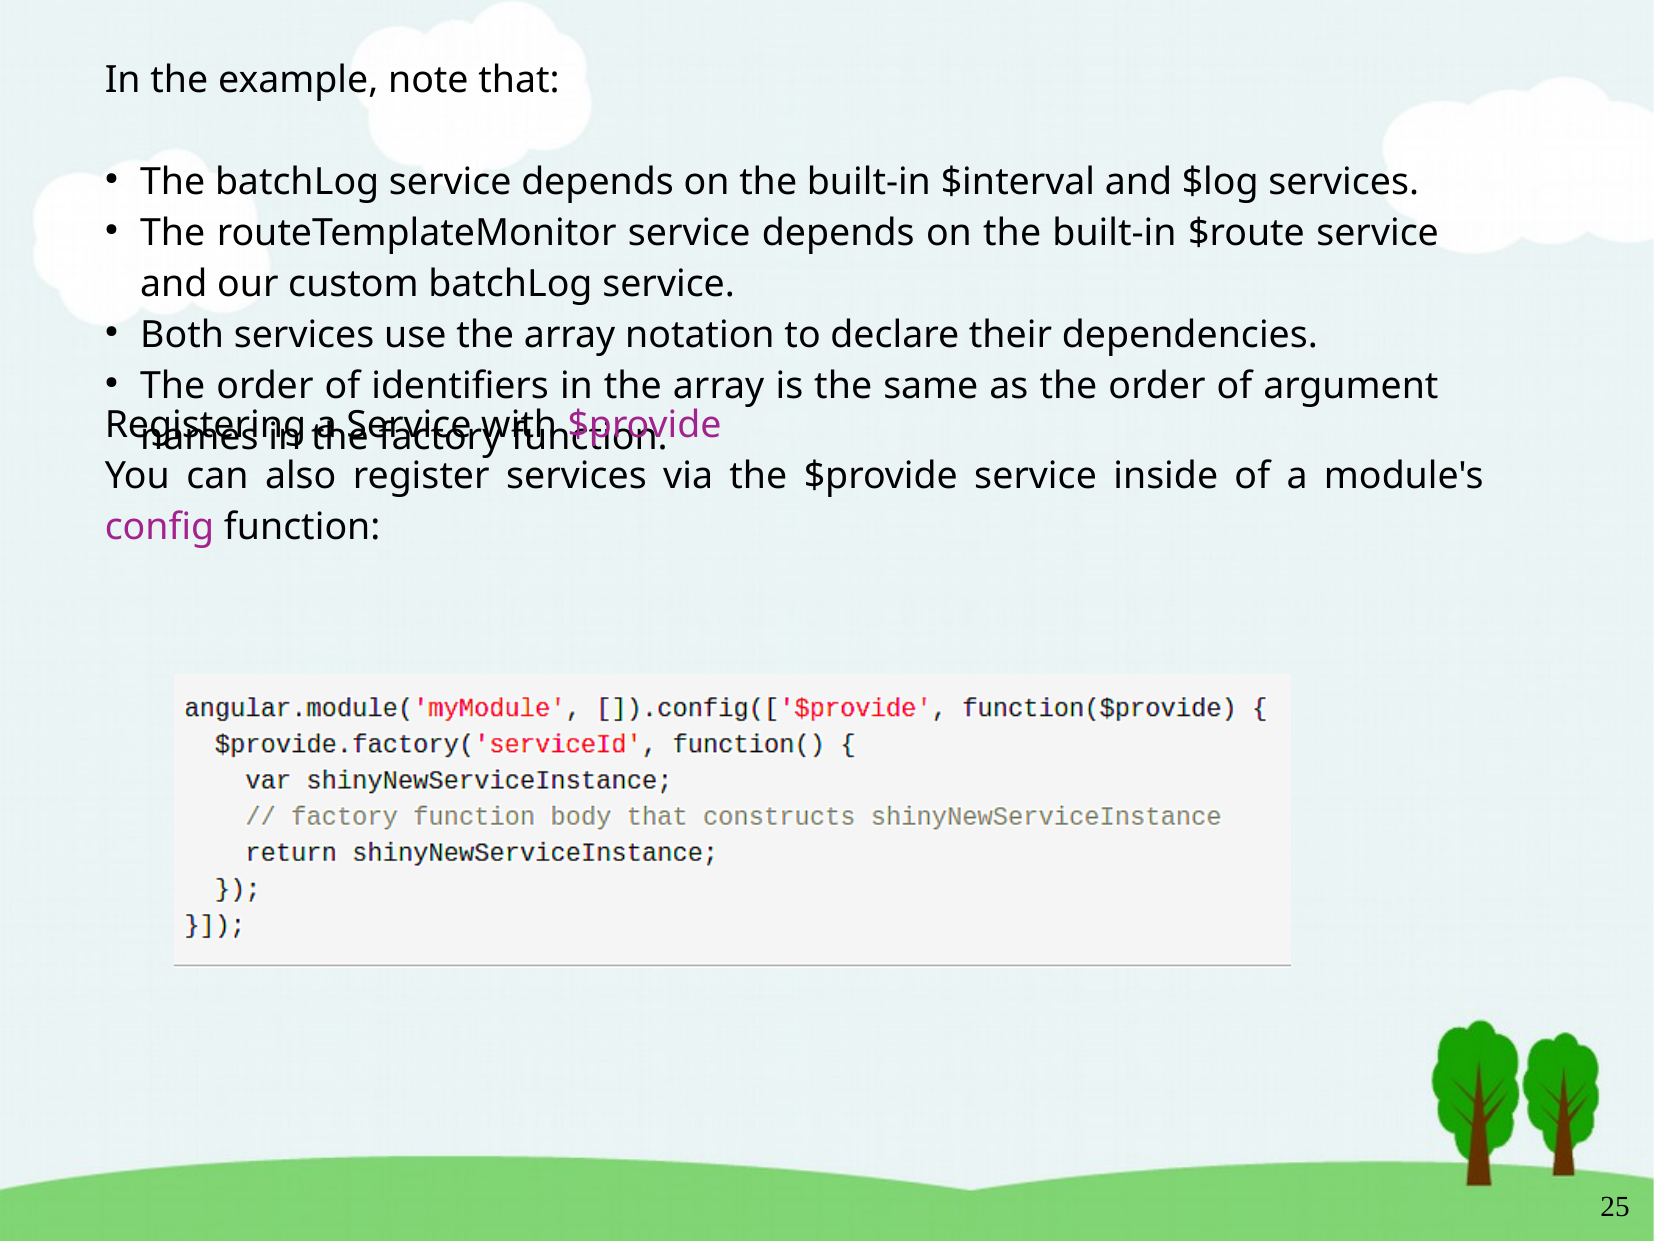

In the example, note that:
The batchLog service depends on the built-in $interval and $log services.
The routeTemplateMonitor service depends on the built-in $route service and our custom batchLog service.
Both services use the array notation to declare their dependencies.
The order of identifiers in the array is the same as the order of argument names in the factory function.
Registering a Service with $provide
You can also register services via the $provide service inside of a module's config function:
25